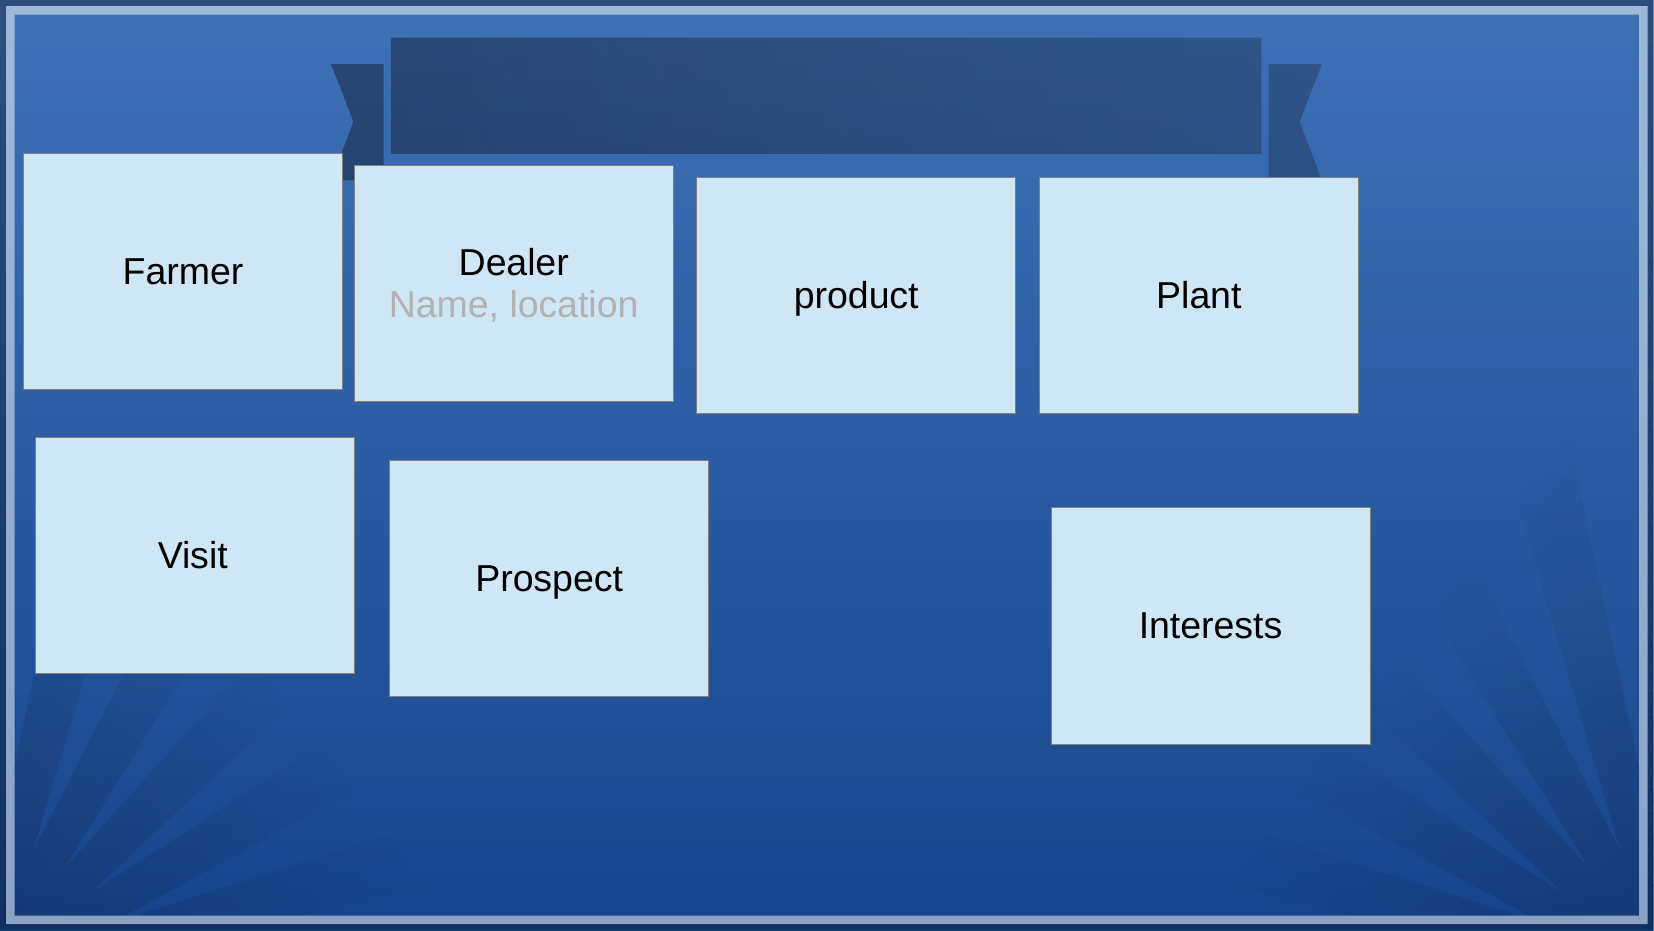

#
Farmer
Dealer
Name, location
product
Plant
Visit
Prospect
Interests